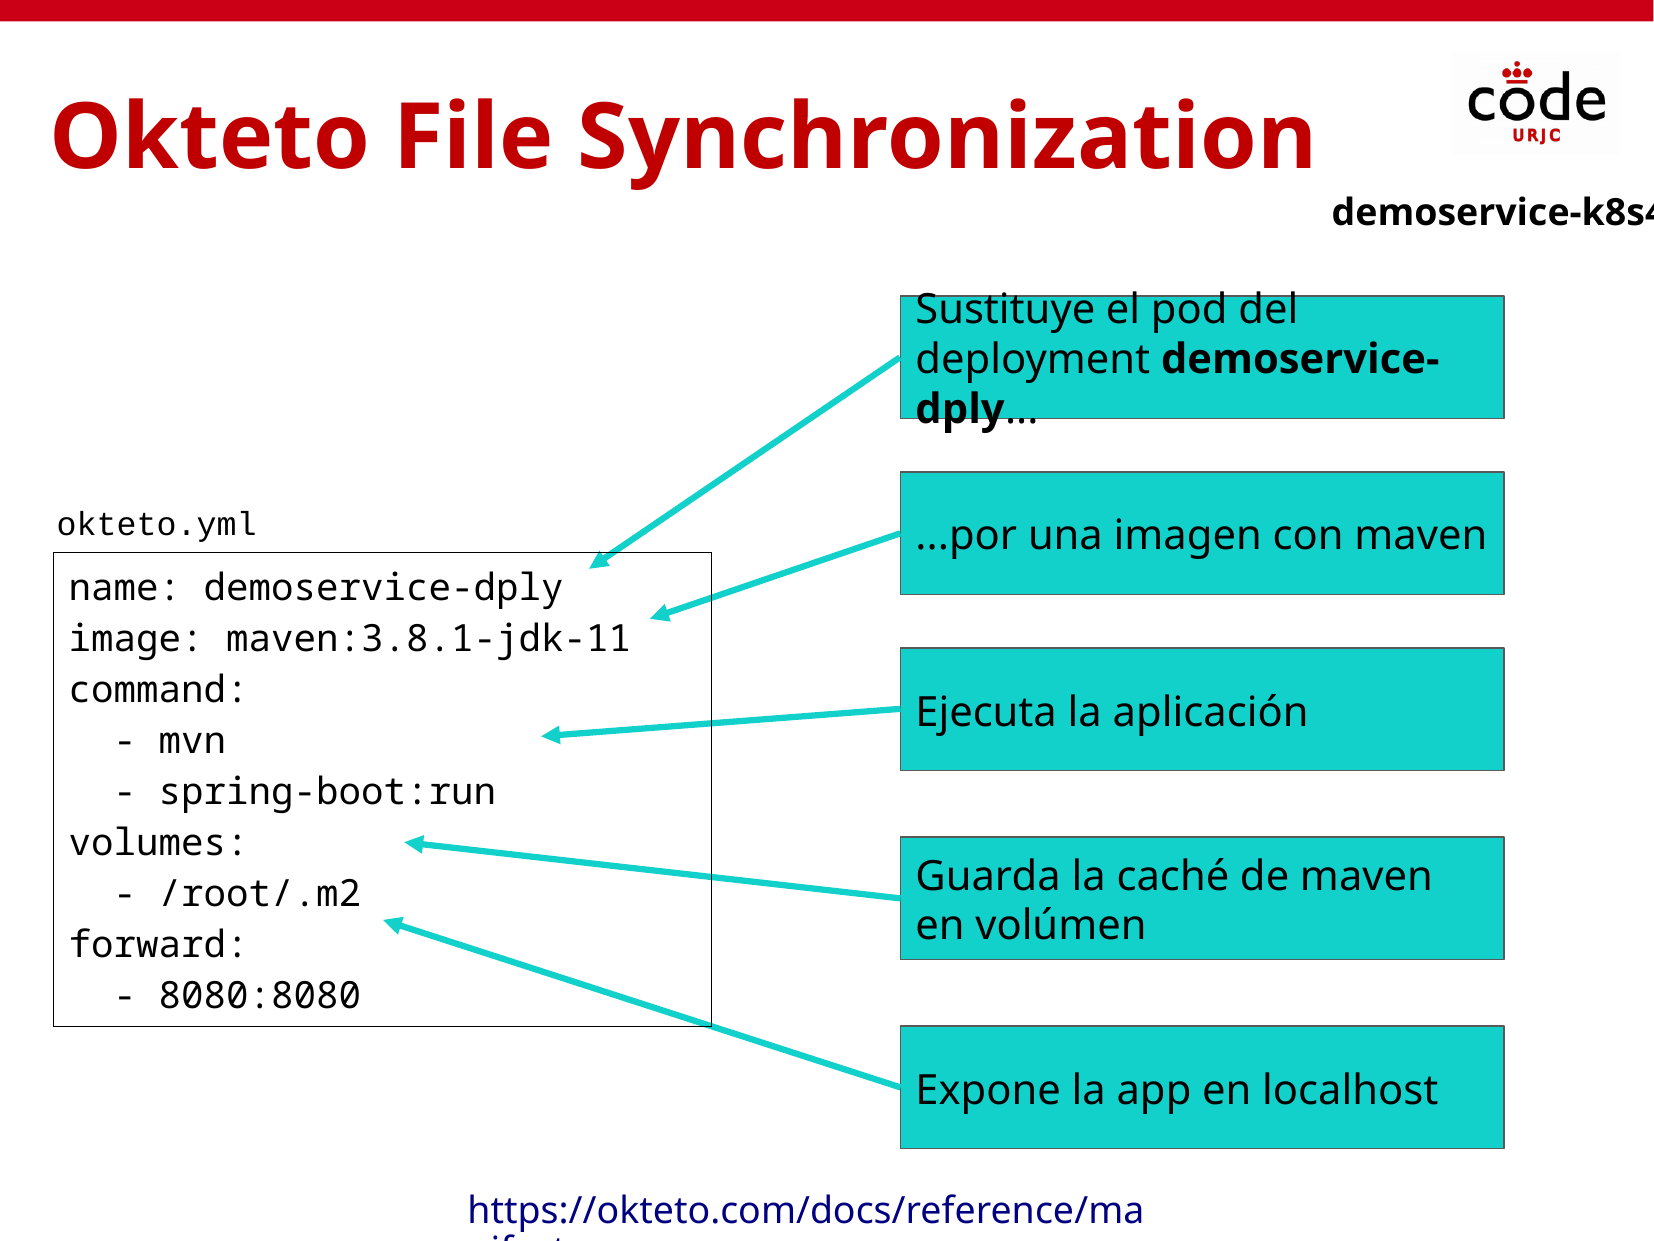

# Okteto File Synchronization
demoservice-k8s4
Sustituye el pod del deployment demoservice-dply...
...por una imagen con maven
okteto.yml
name: demoservice-dply
image: maven:3.8.1-jdk-11
command:
 - mvn
 - spring-boot:run
volumes:
 - /root/.m2
forward:
 - 8080:8080
Ejecuta la aplicación
Guarda la caché de maven en volúmen
Expone la app en localhost
https://okteto.com/docs/reference/manifest